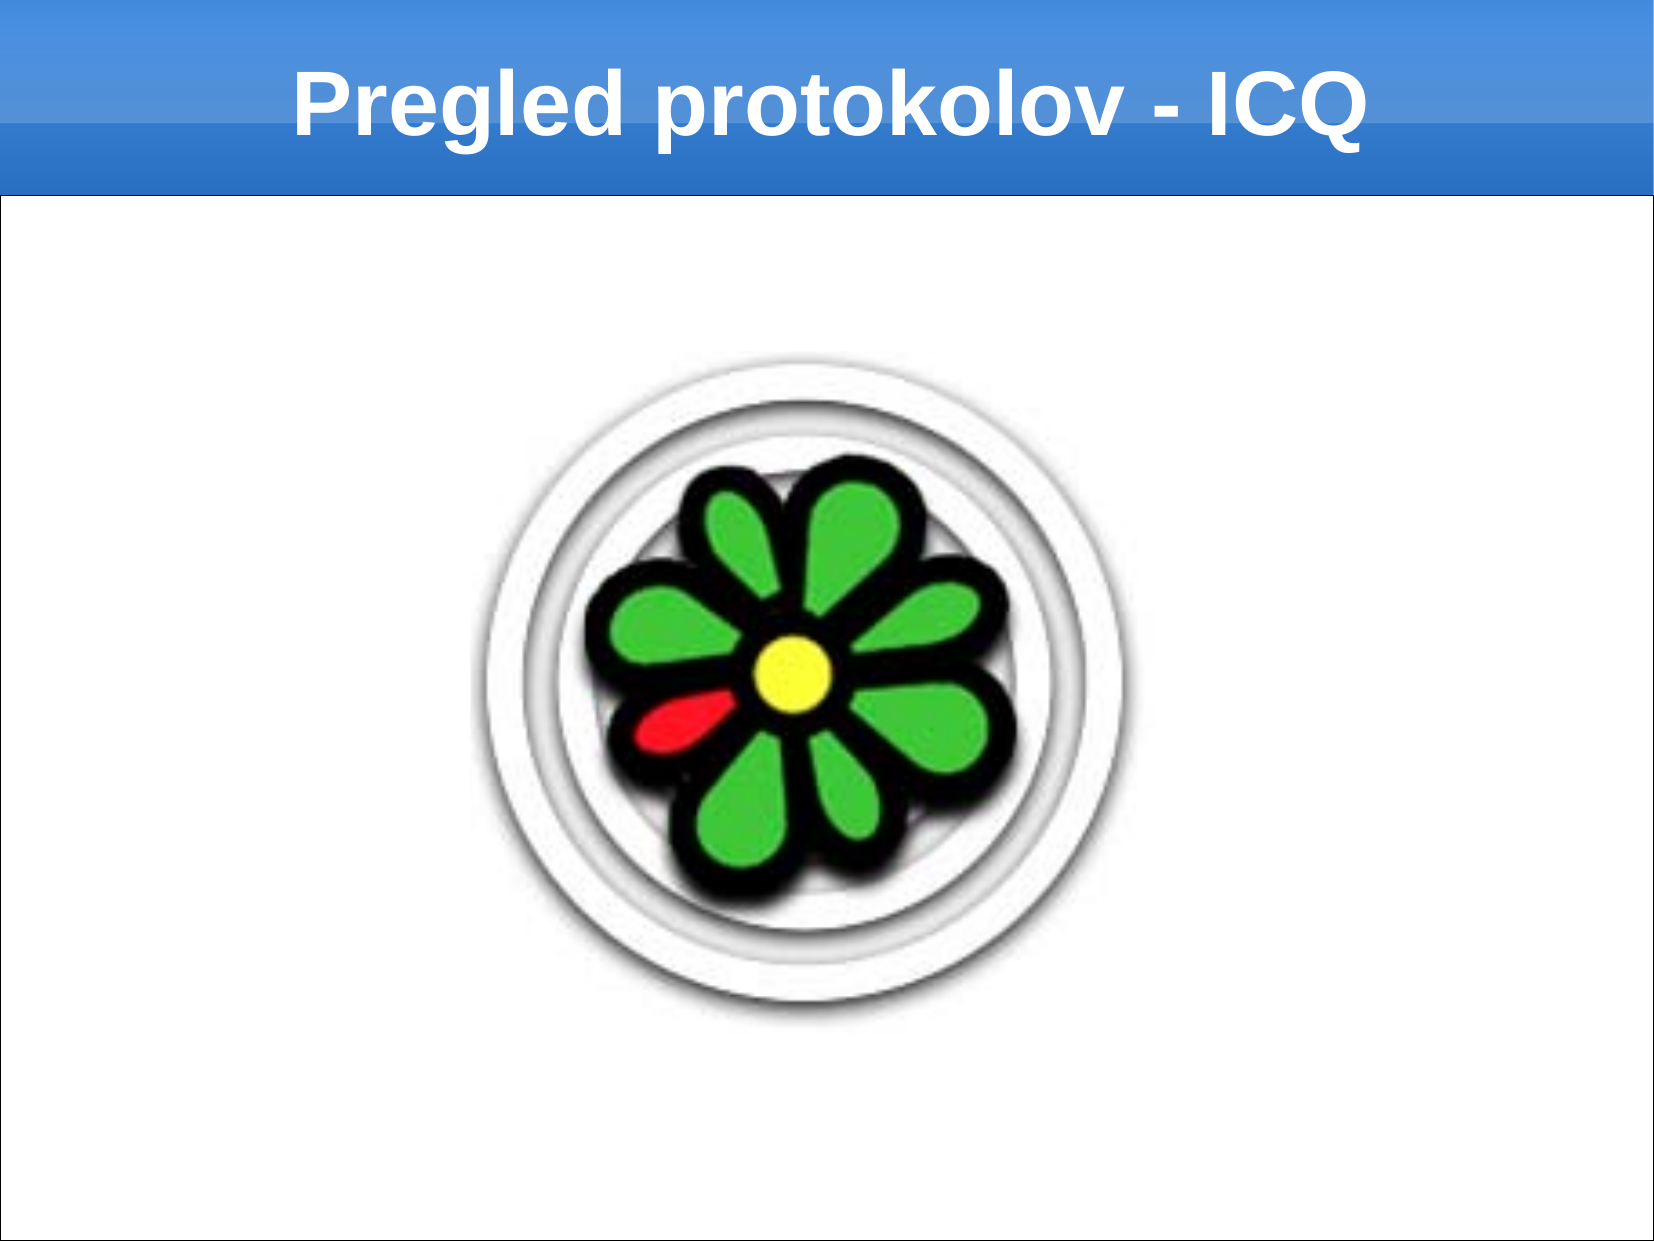

# Pregled protokolov - ICQ
JimmyIM (http://jimmyim.berlios.de)
23